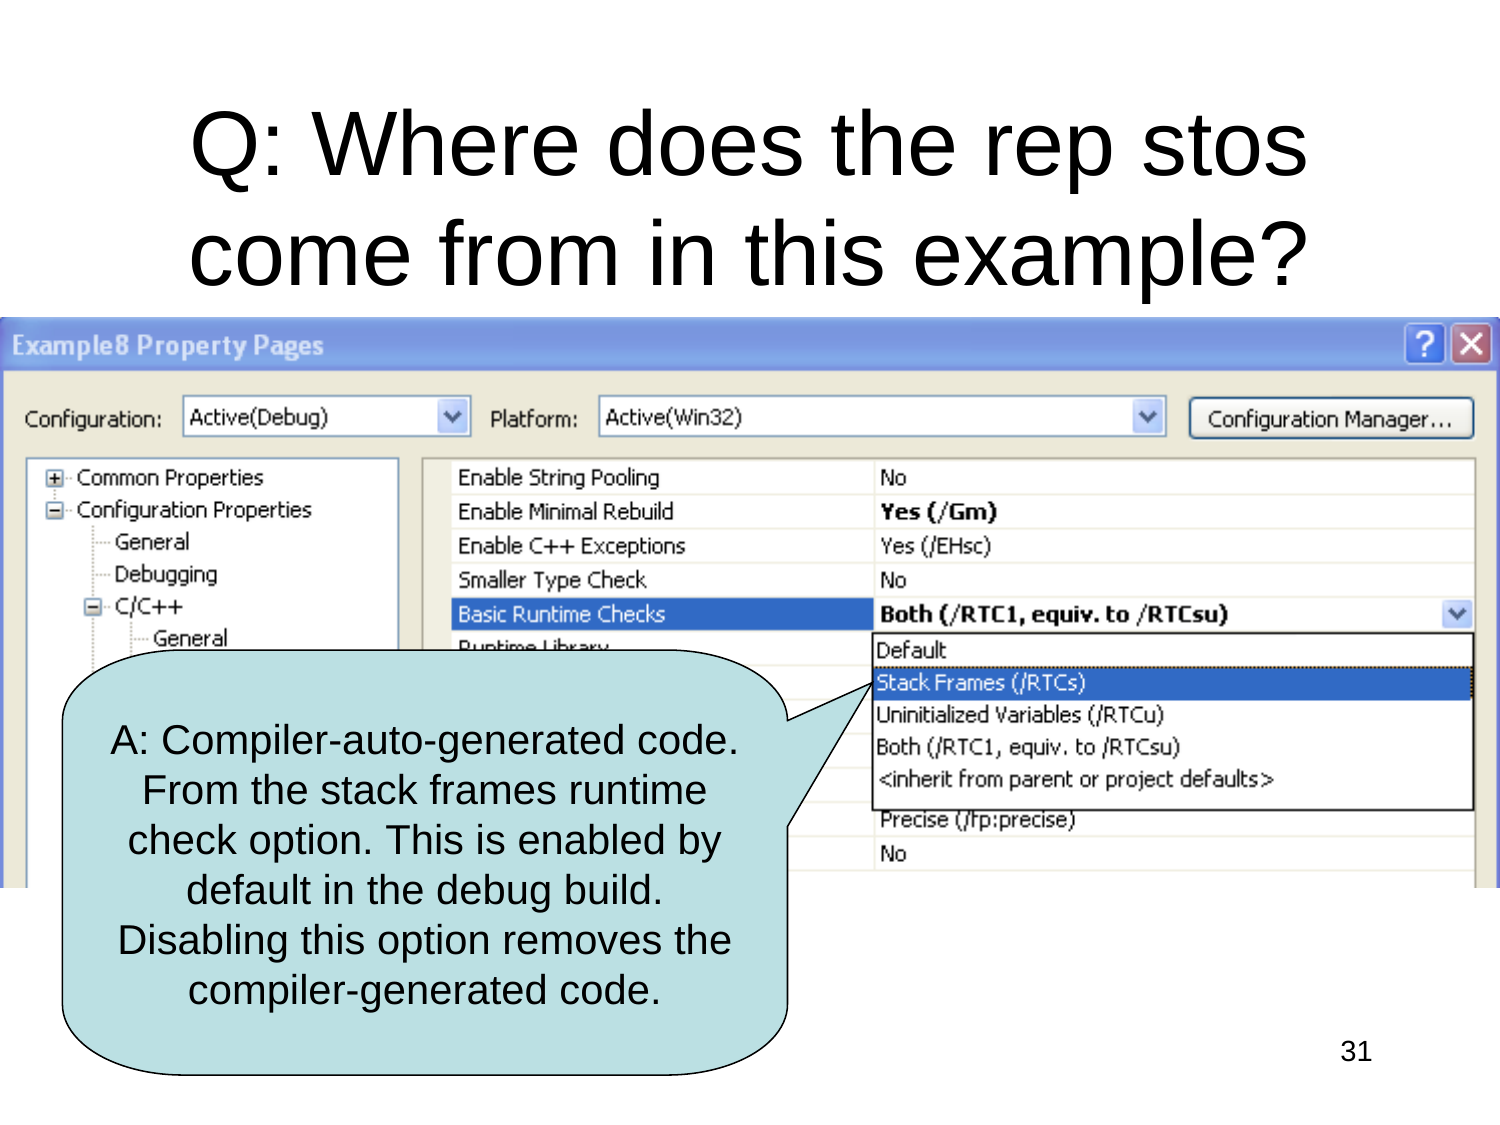

# Q: Where does the rep stos come from in this example?
A: Compiler-auto-generated code. From the stack frames runtime check option. This is enabled by default in the debug build. Disabling this option removes the compiler-generated code.